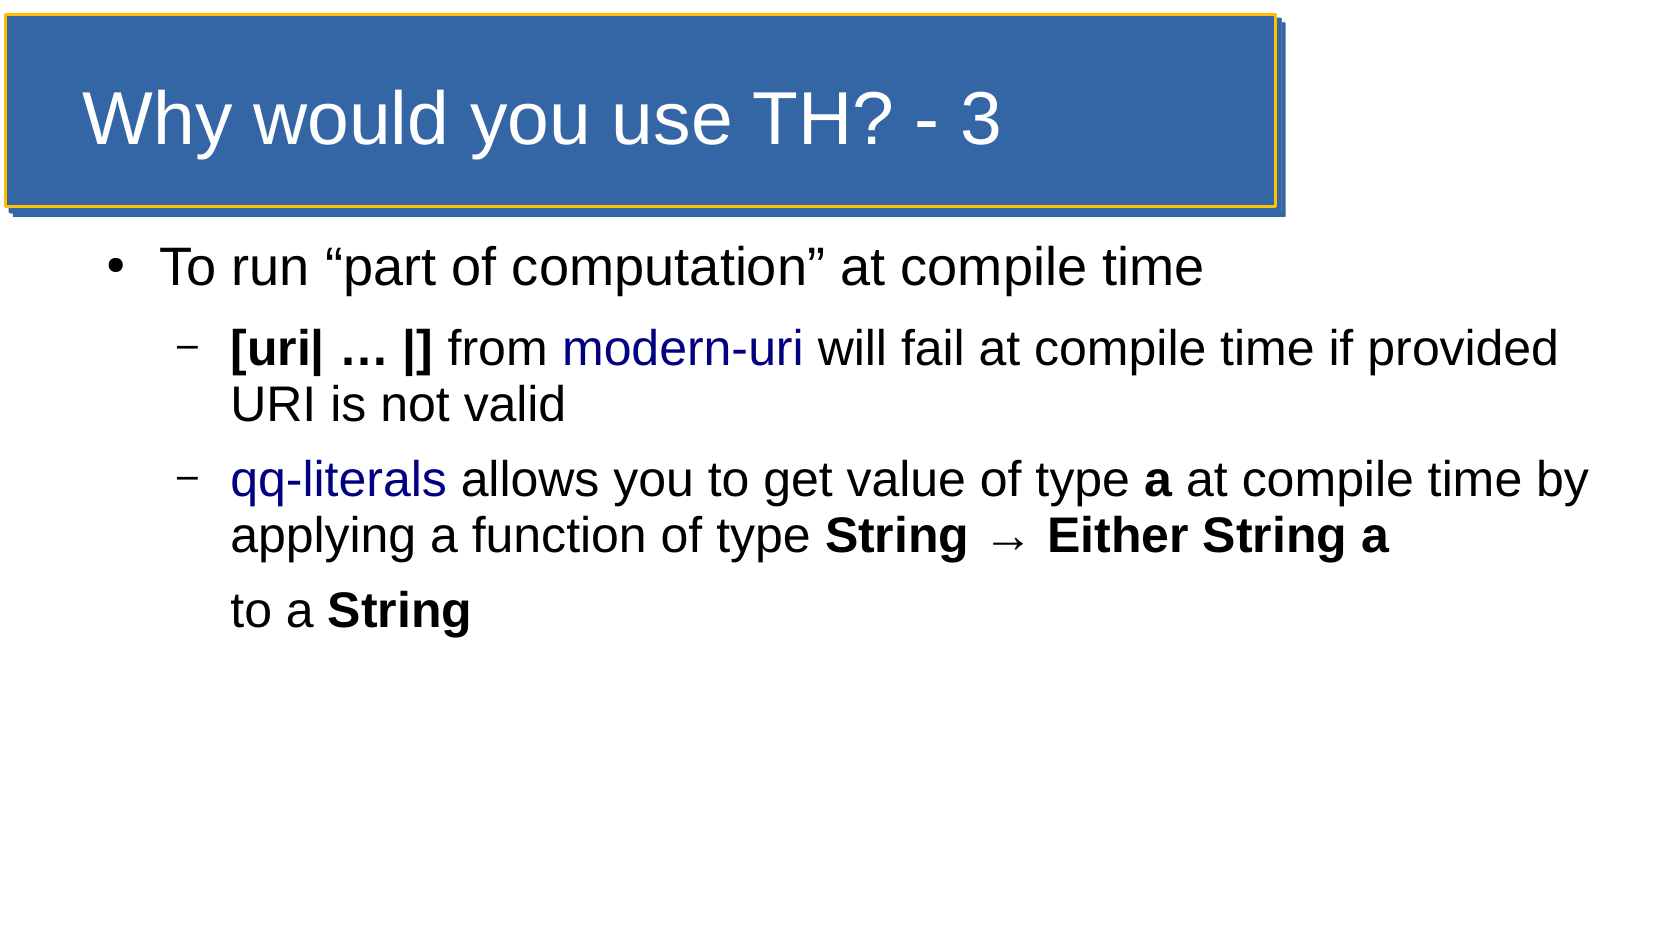

# Why would you use TH? - 3
To run “part of computation” at compile time
[uri| … |] from modern-uri will fail at compile time if provided URI is not valid
qq-literals allows you to get value of type a at compile time by applying a function of type String → Either String a
to a String